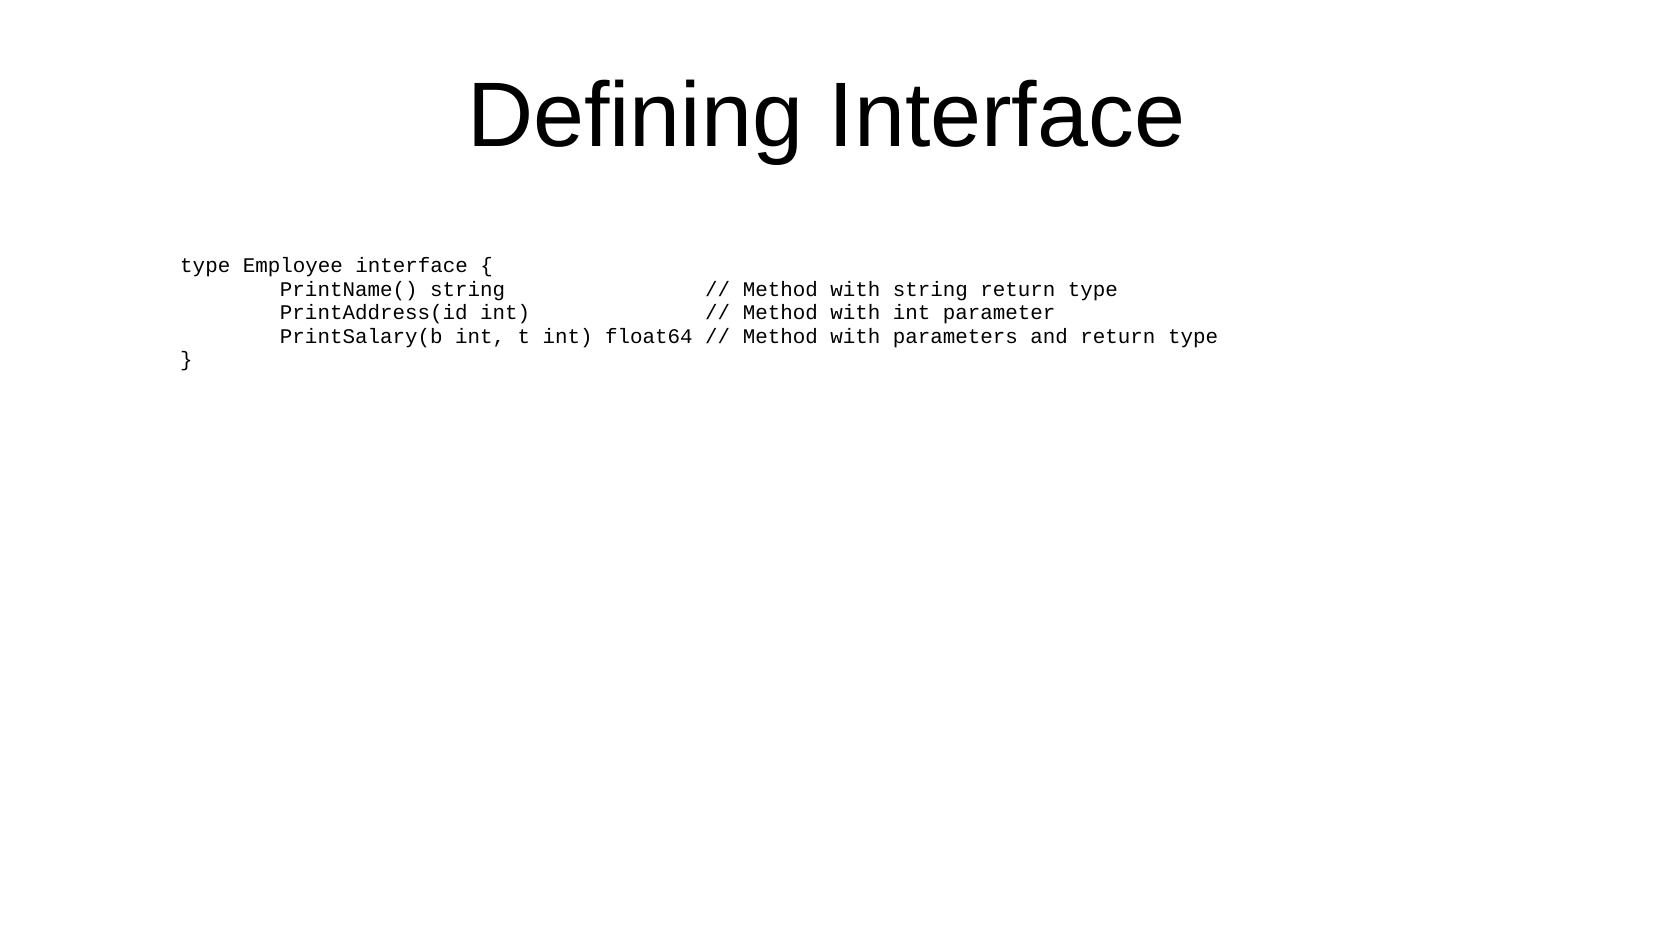

# Defining Interface
type Employee interface {
 PrintName() string // Method with string return type
 PrintAddress(id int) // Method with int parameter
 PrintSalary(b int, t int) float64 // Method with parameters and return type
}